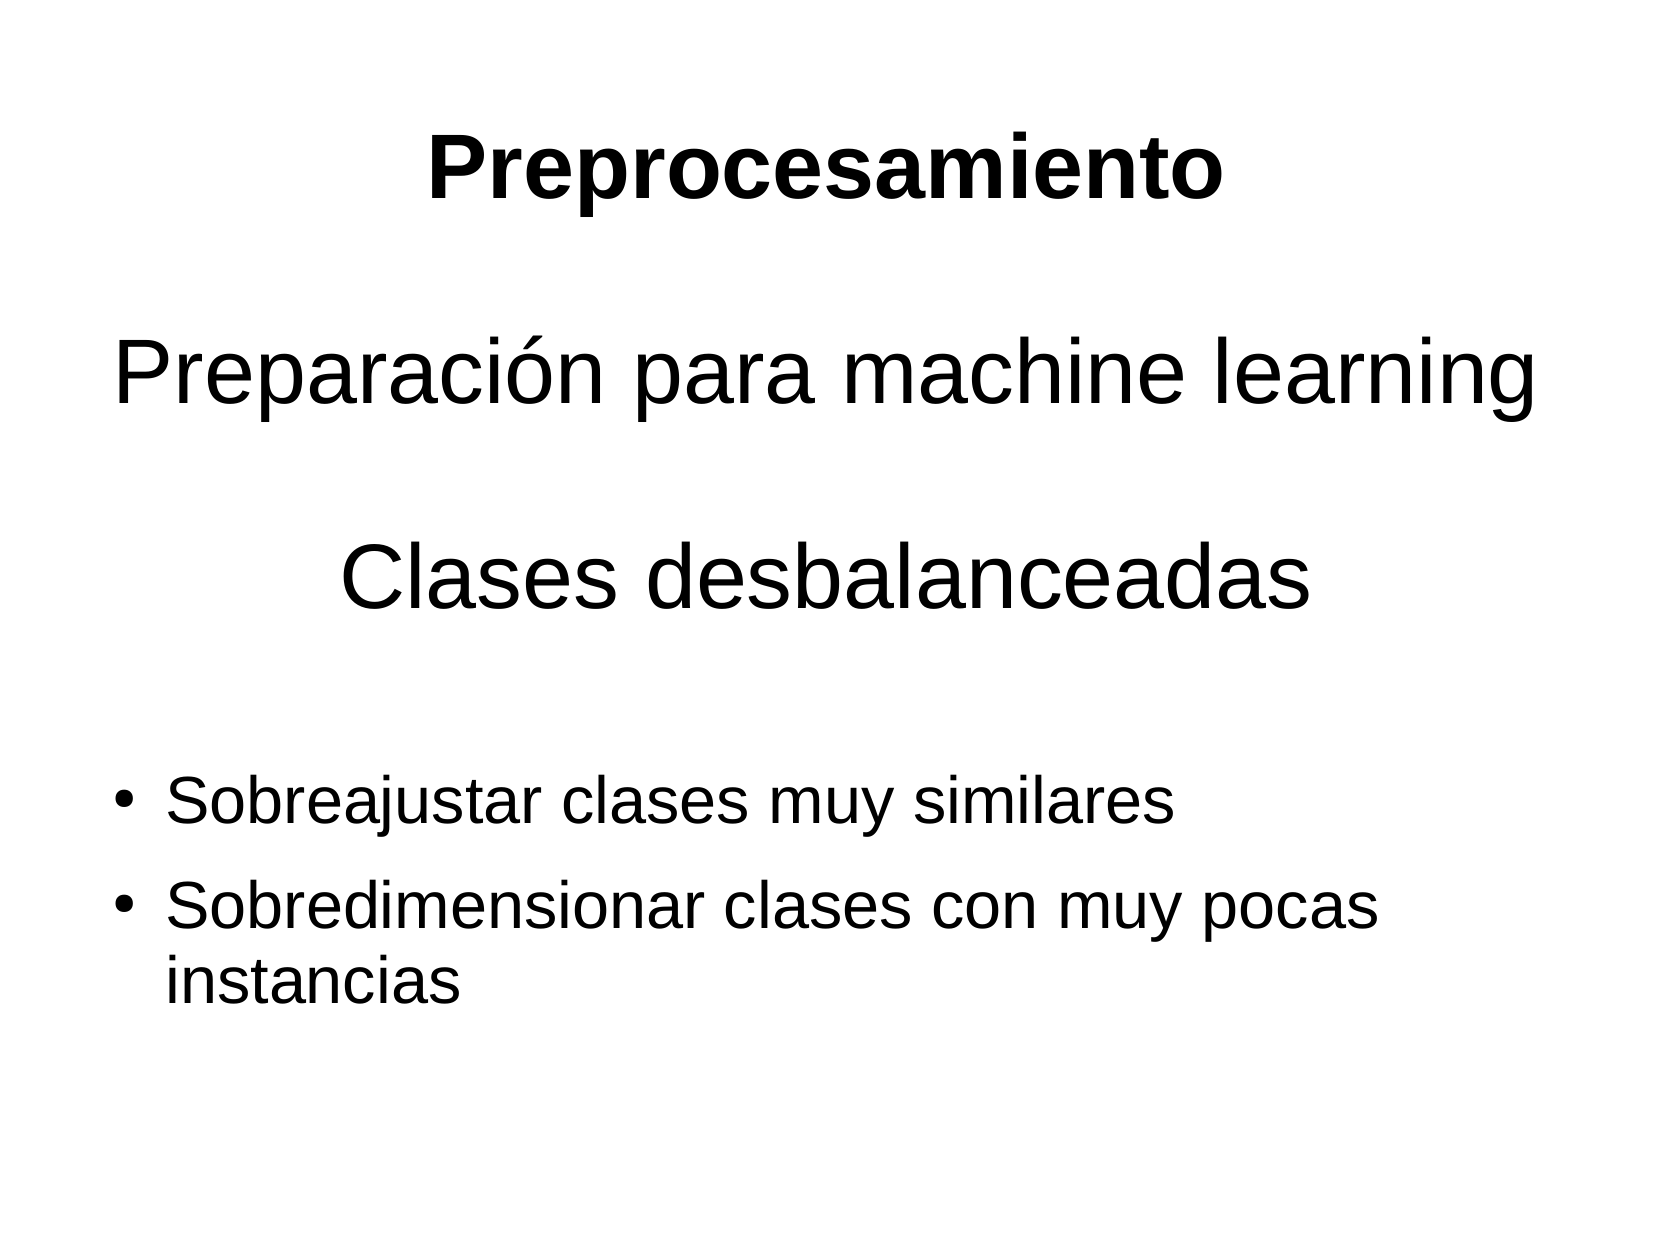

Preprocesamiento
Preparación para machine learning
Clases desbalanceadas
# Sobreajustar clases muy similares
Sobredimensionar clases con muy pocas instancias